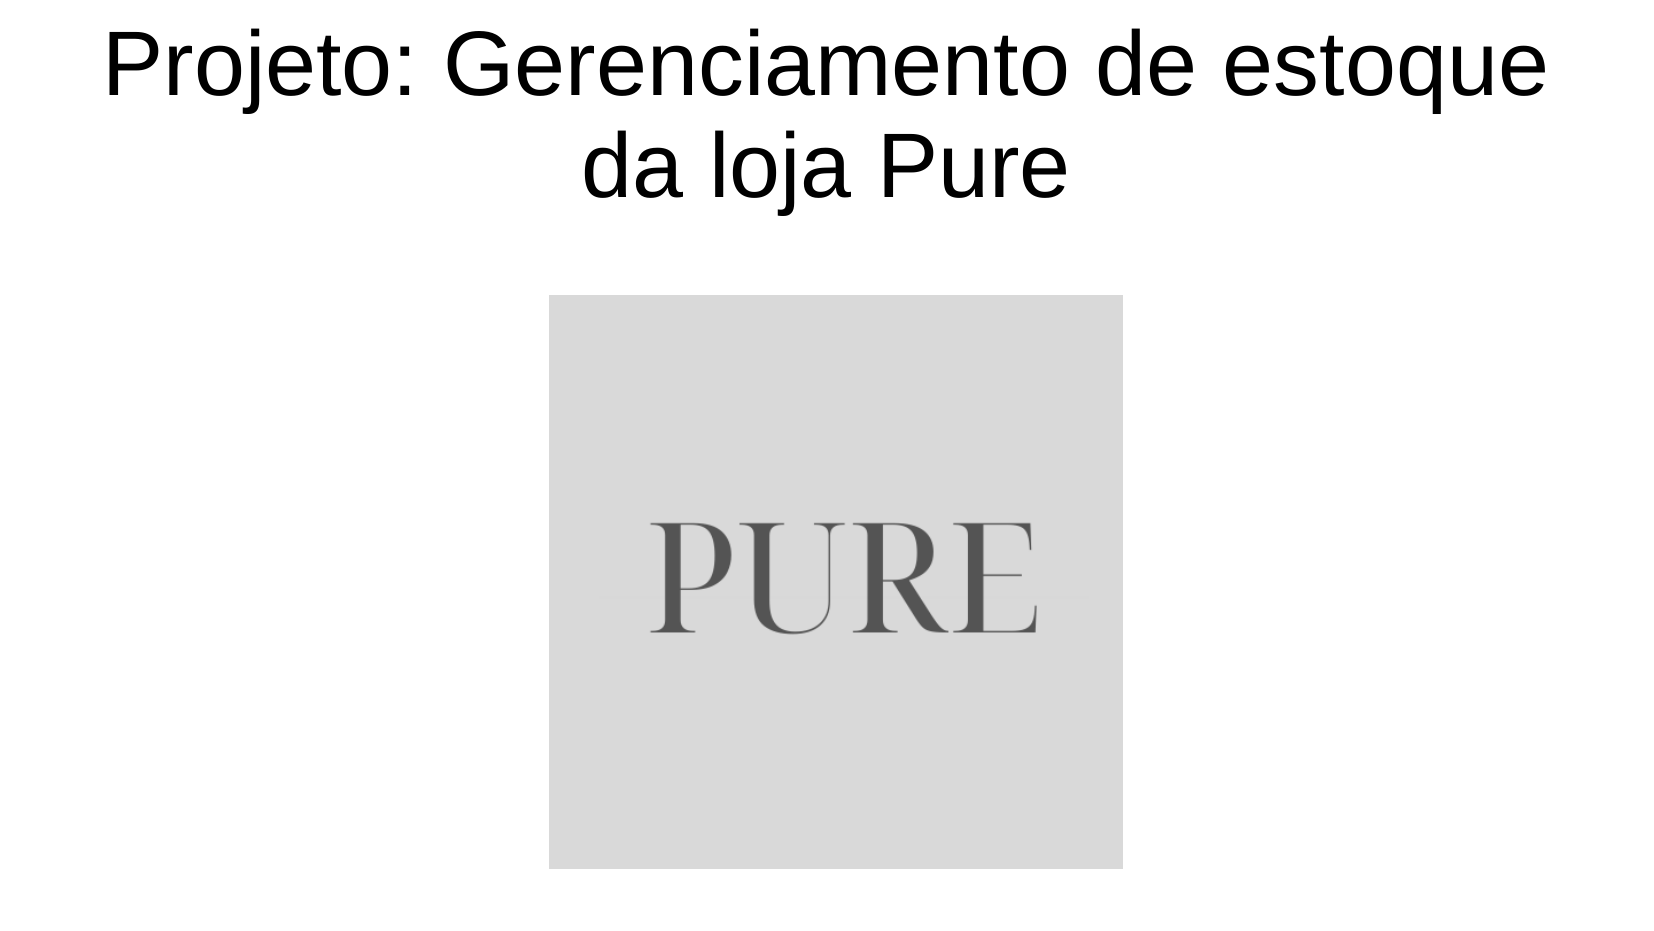

# Projeto: Gerenciamento de estoque da loja Pure